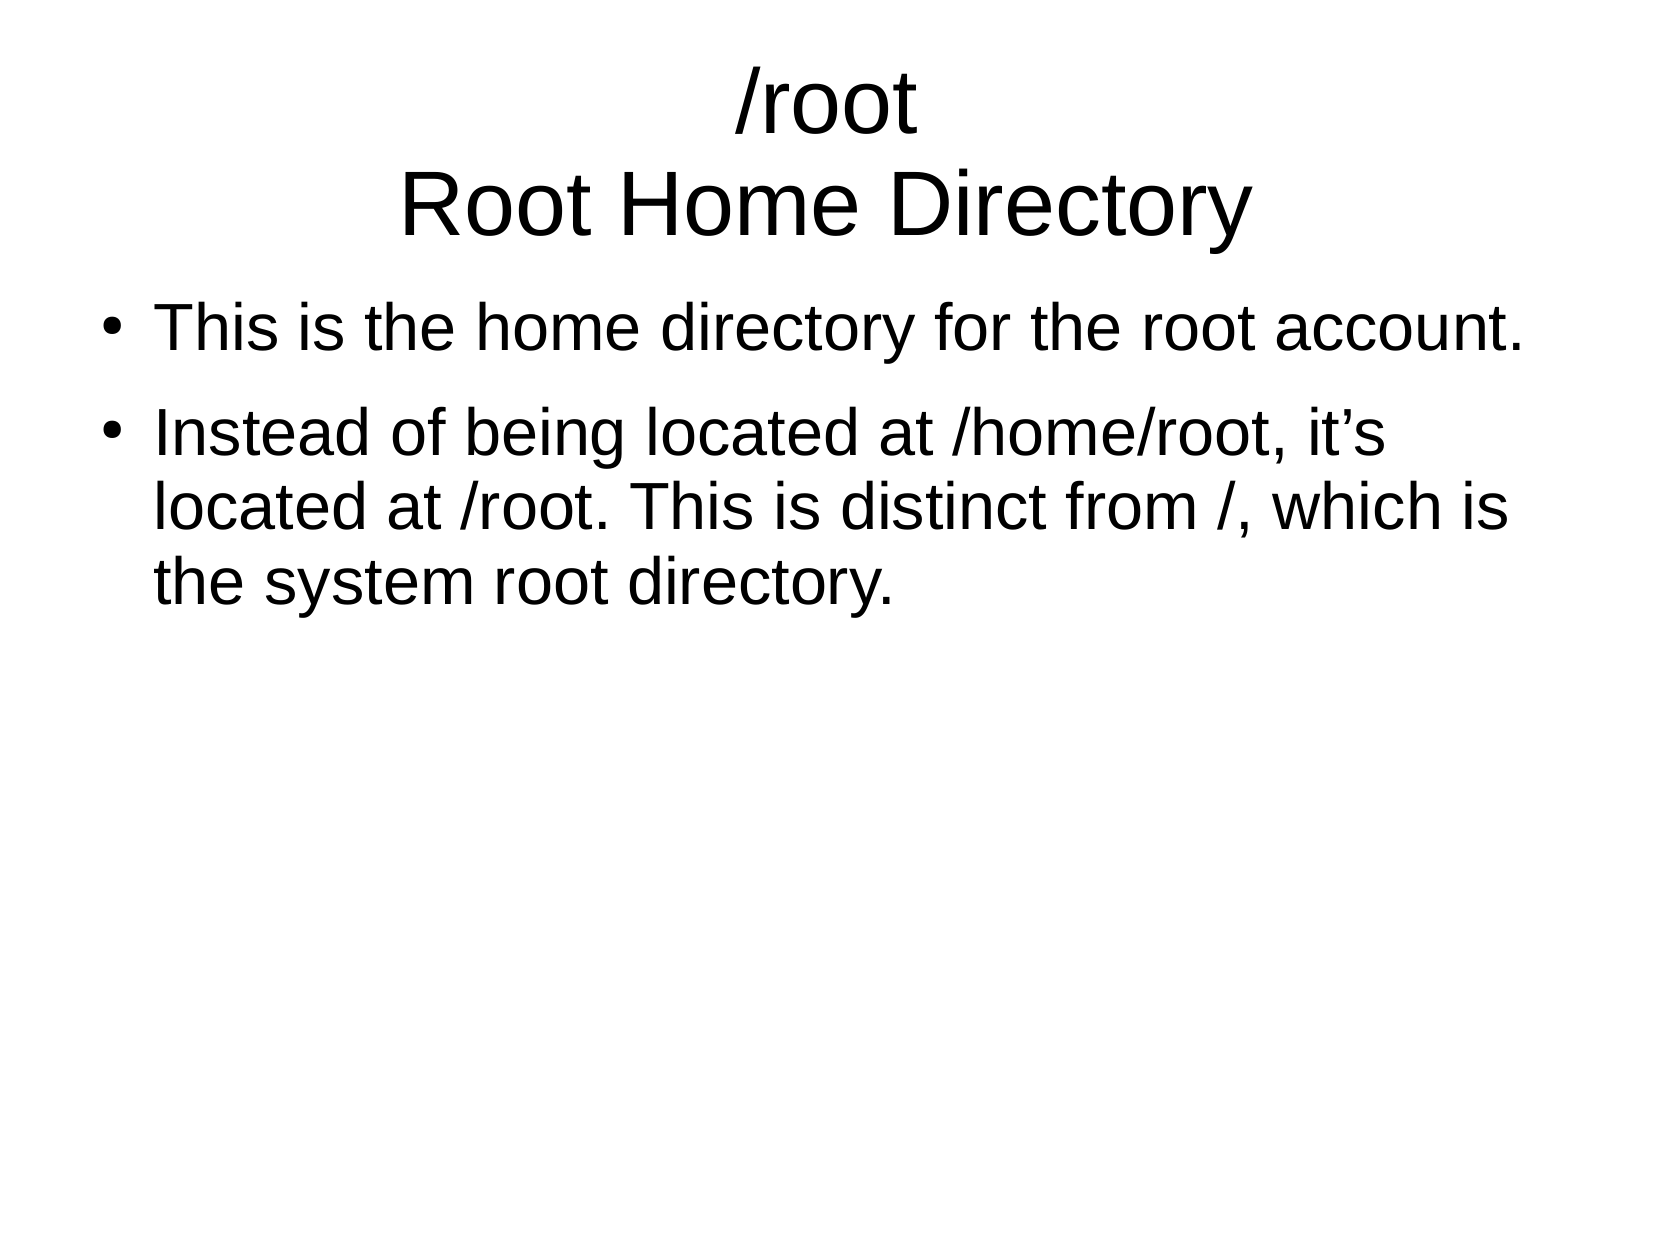

# /root Root Home Directory
This is the home directory for the root account.
Instead of being located at /home/root, it’s located at /root. This is distinct from /, which is the system root directory.